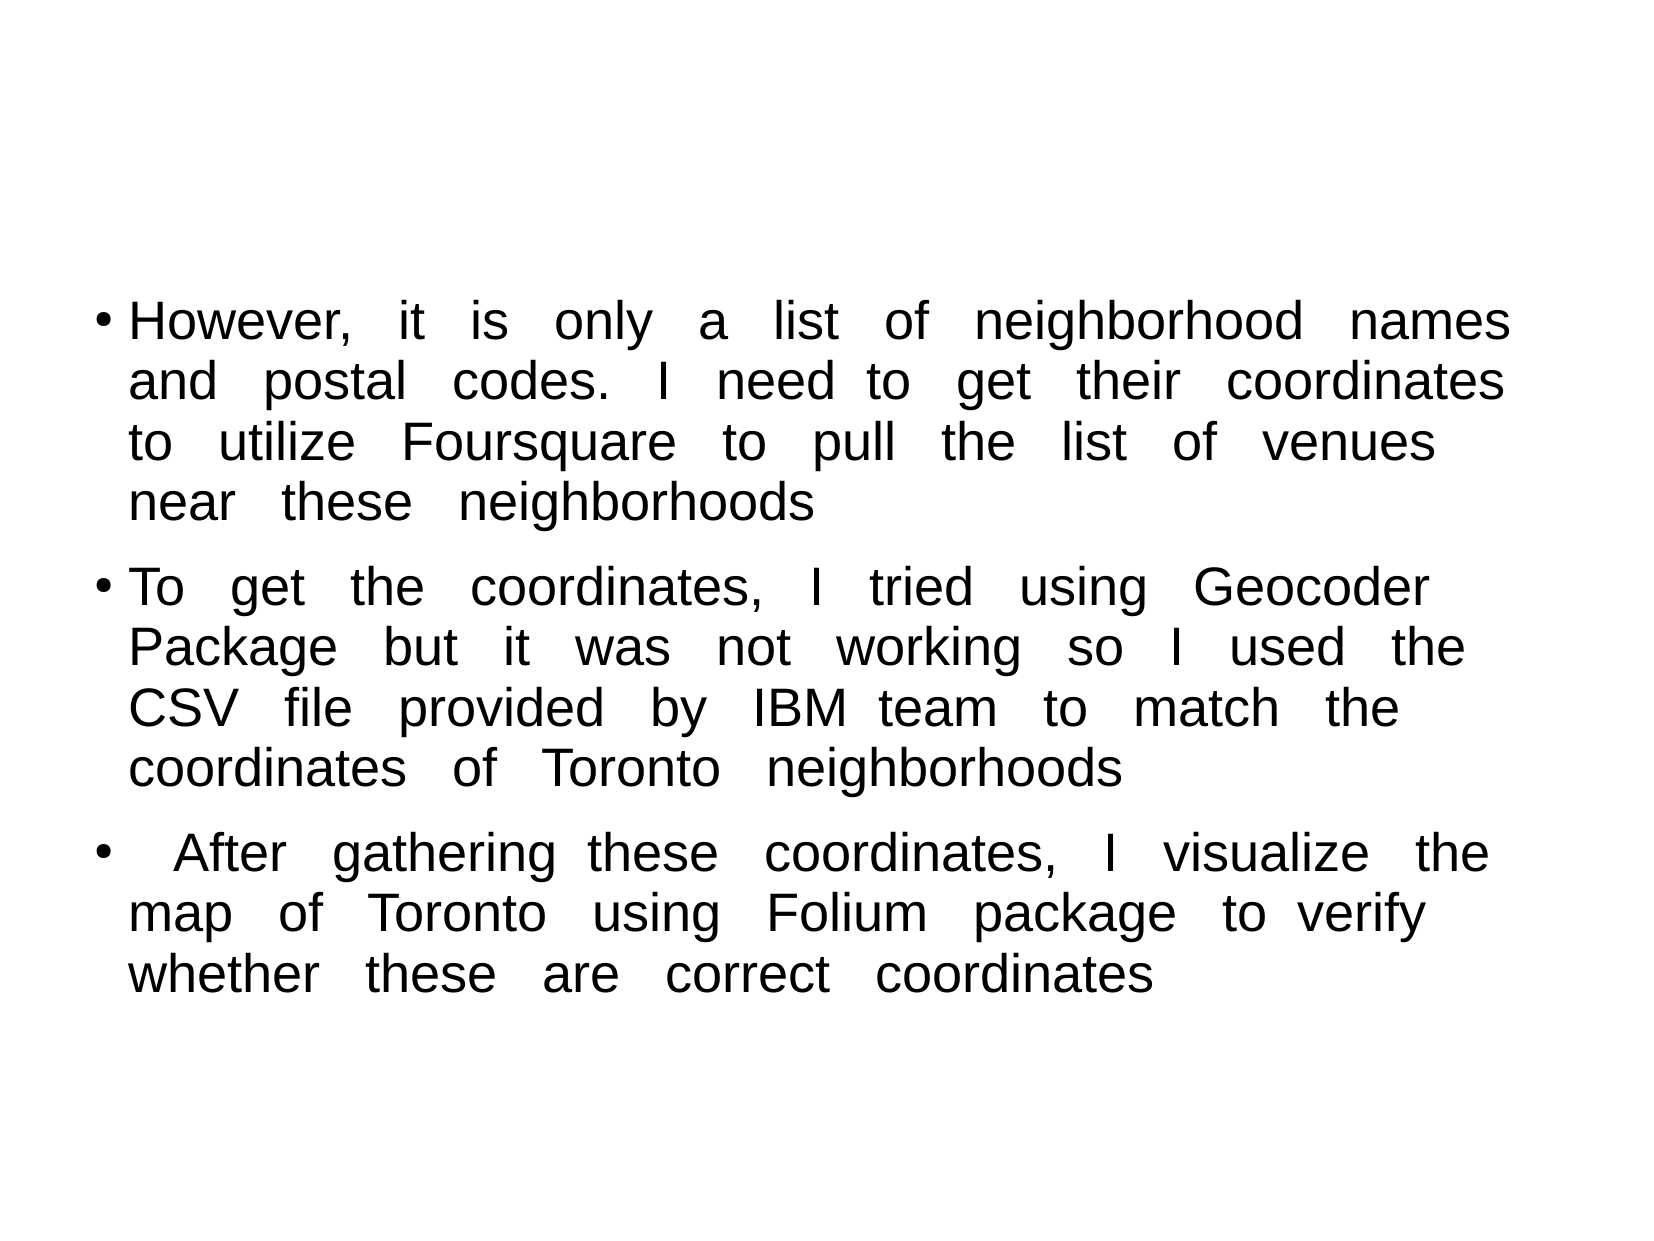

#
However, it is only a list of neighborhood names and postal codes. I need to get their coordinates to utilize Foursquare to pull the list of venues near these neighborhoods
To get the coordinates, I tried using Geocoder Package but it was not working so I used the CSV file provided by IBM team to match the coordinates of Toronto neighborhoods
 After gathering these coordinates, I visualize the map of Toronto using Folium package to verify whether these are correct coordinates